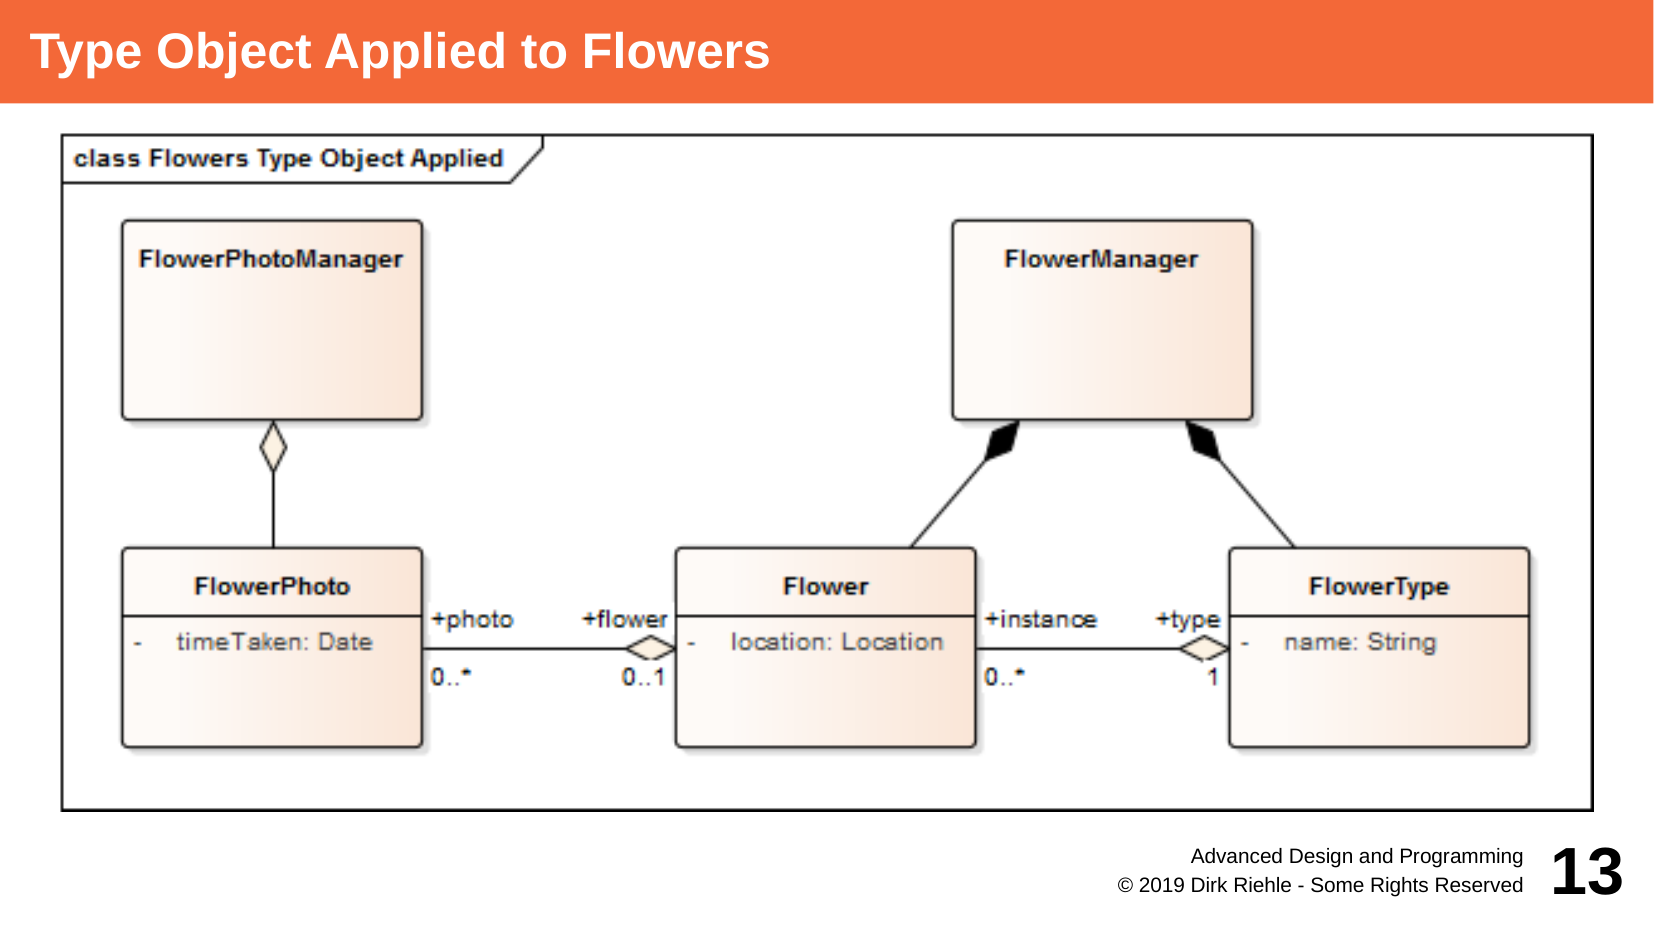

# Type Object Applied to Flowers
Advanced Design and Programming
13
© 2019 Dirk Riehle - Some Rights Reserved